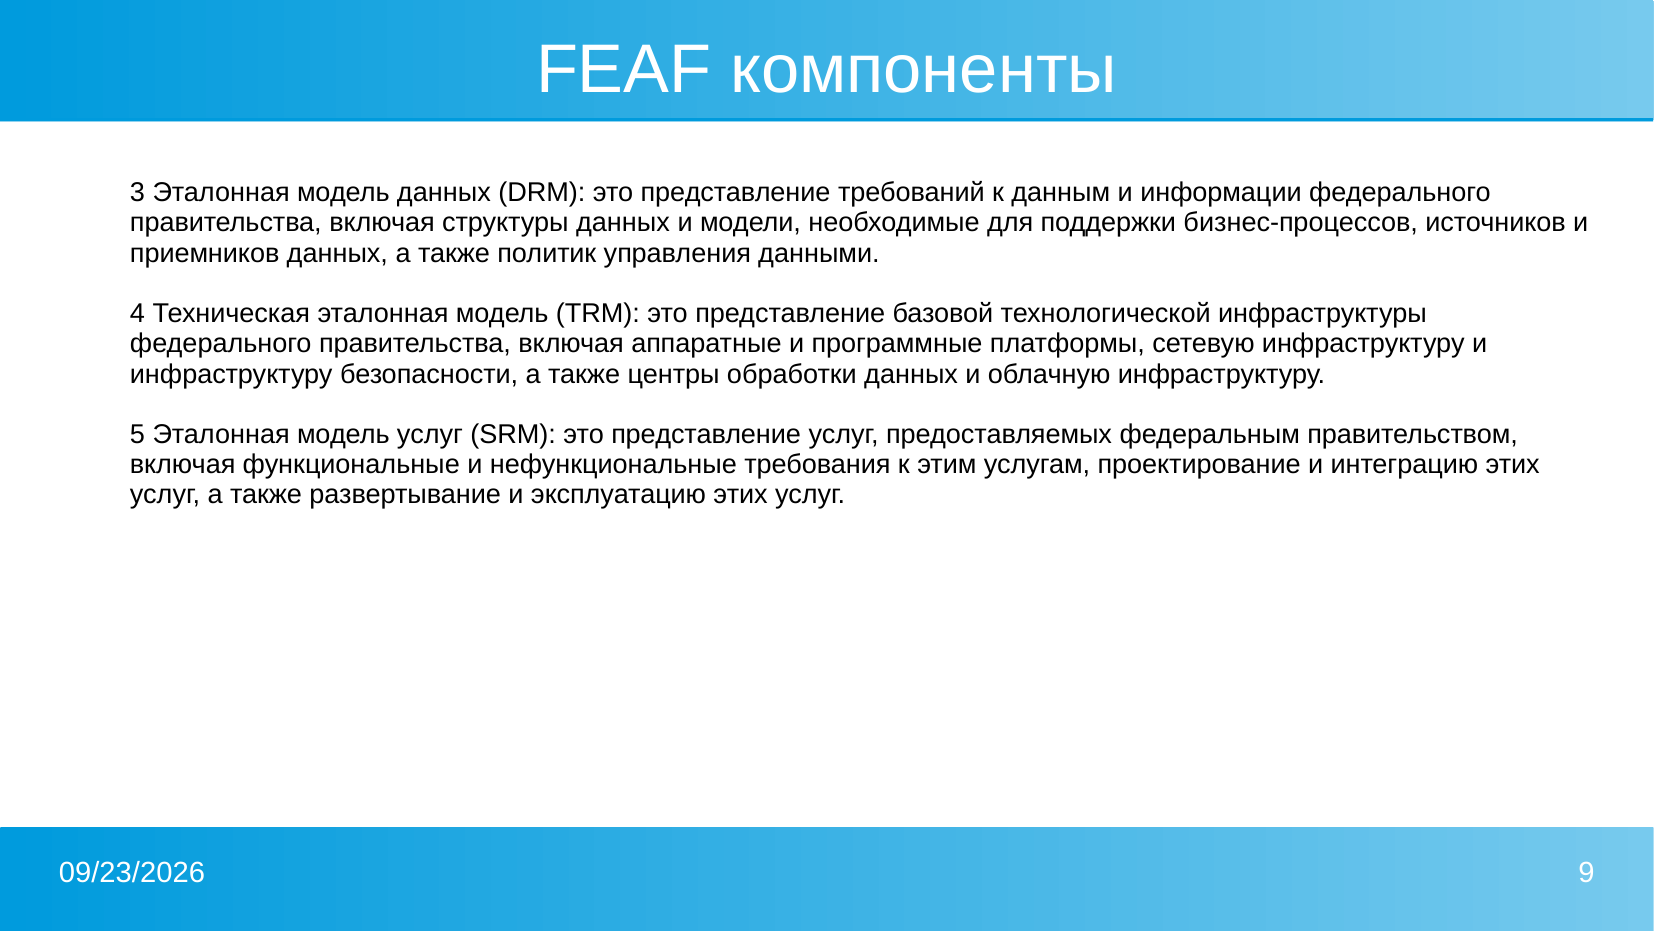

# FEAF компоненты
3 Эталонная модель данных (DRM): это представление требований к данным и информации федерального правительства, включая структуры данных и модели, необходимые для поддержки бизнес-процессов, источников и приемников данных, а также политик управления данными.
4 Техническая эталонная модель (TRM): это представление базовой технологической инфраструктуры федерального правительства, включая аппаратные и программные платформы, сетевую инфраструктуру и инфраструктуру безопасности, а также центры обработки данных и облачную инфраструктуру.
5 Эталонная модель услуг (SRM): это представление услуг, предоставляемых федеральным правительством, включая функциональные и нефункциональные требования к этим услугам, проектирование и интеграцию этих услуг, а также развертывание и эксплуатацию этих услуг.
9